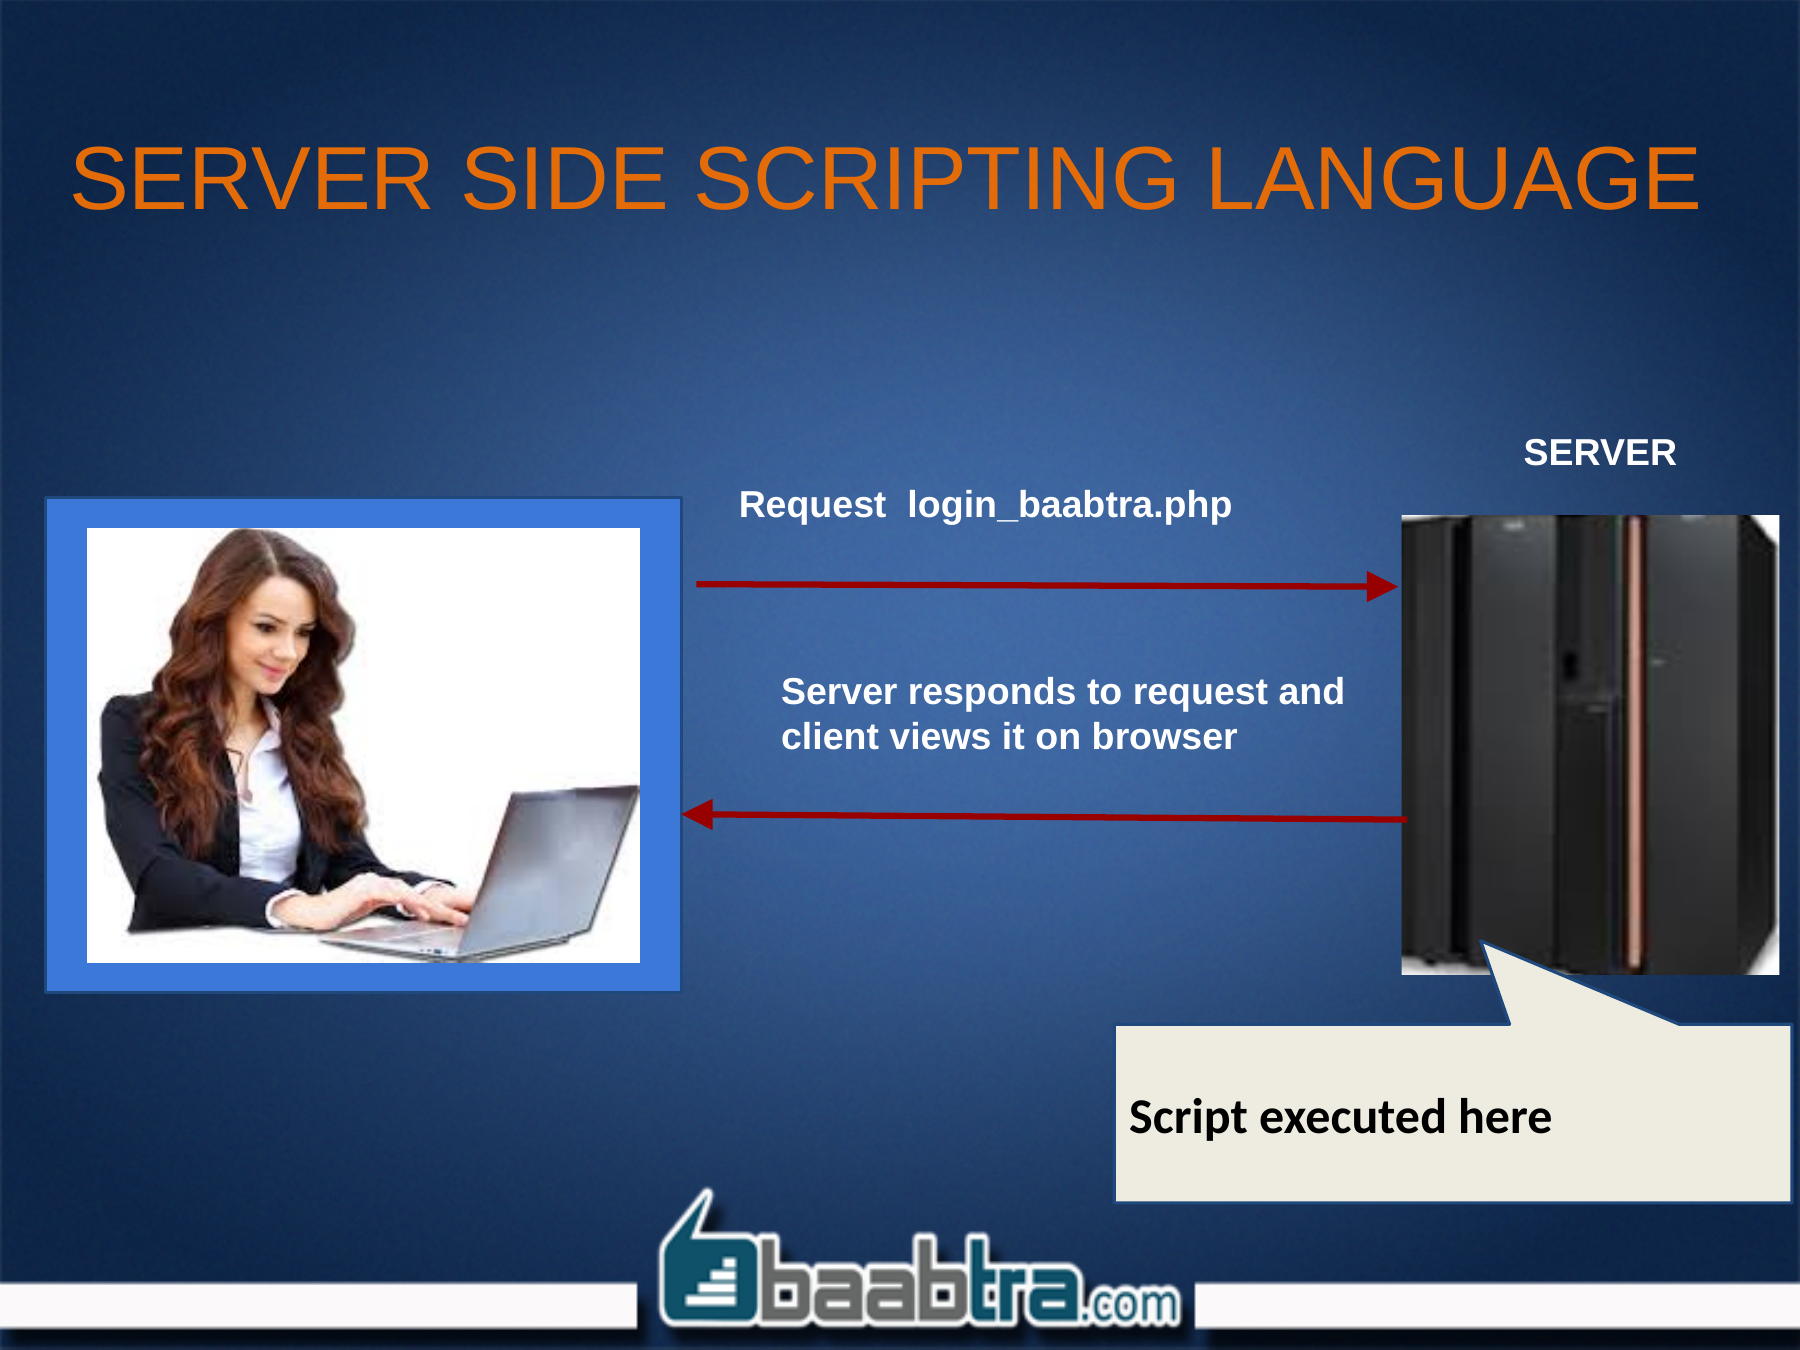

# SERVER SIDE SCRIPTING LANGUAGE
SERVER
Request login_baabtra.php
Server responds to request and client views it on browser
Script executed here